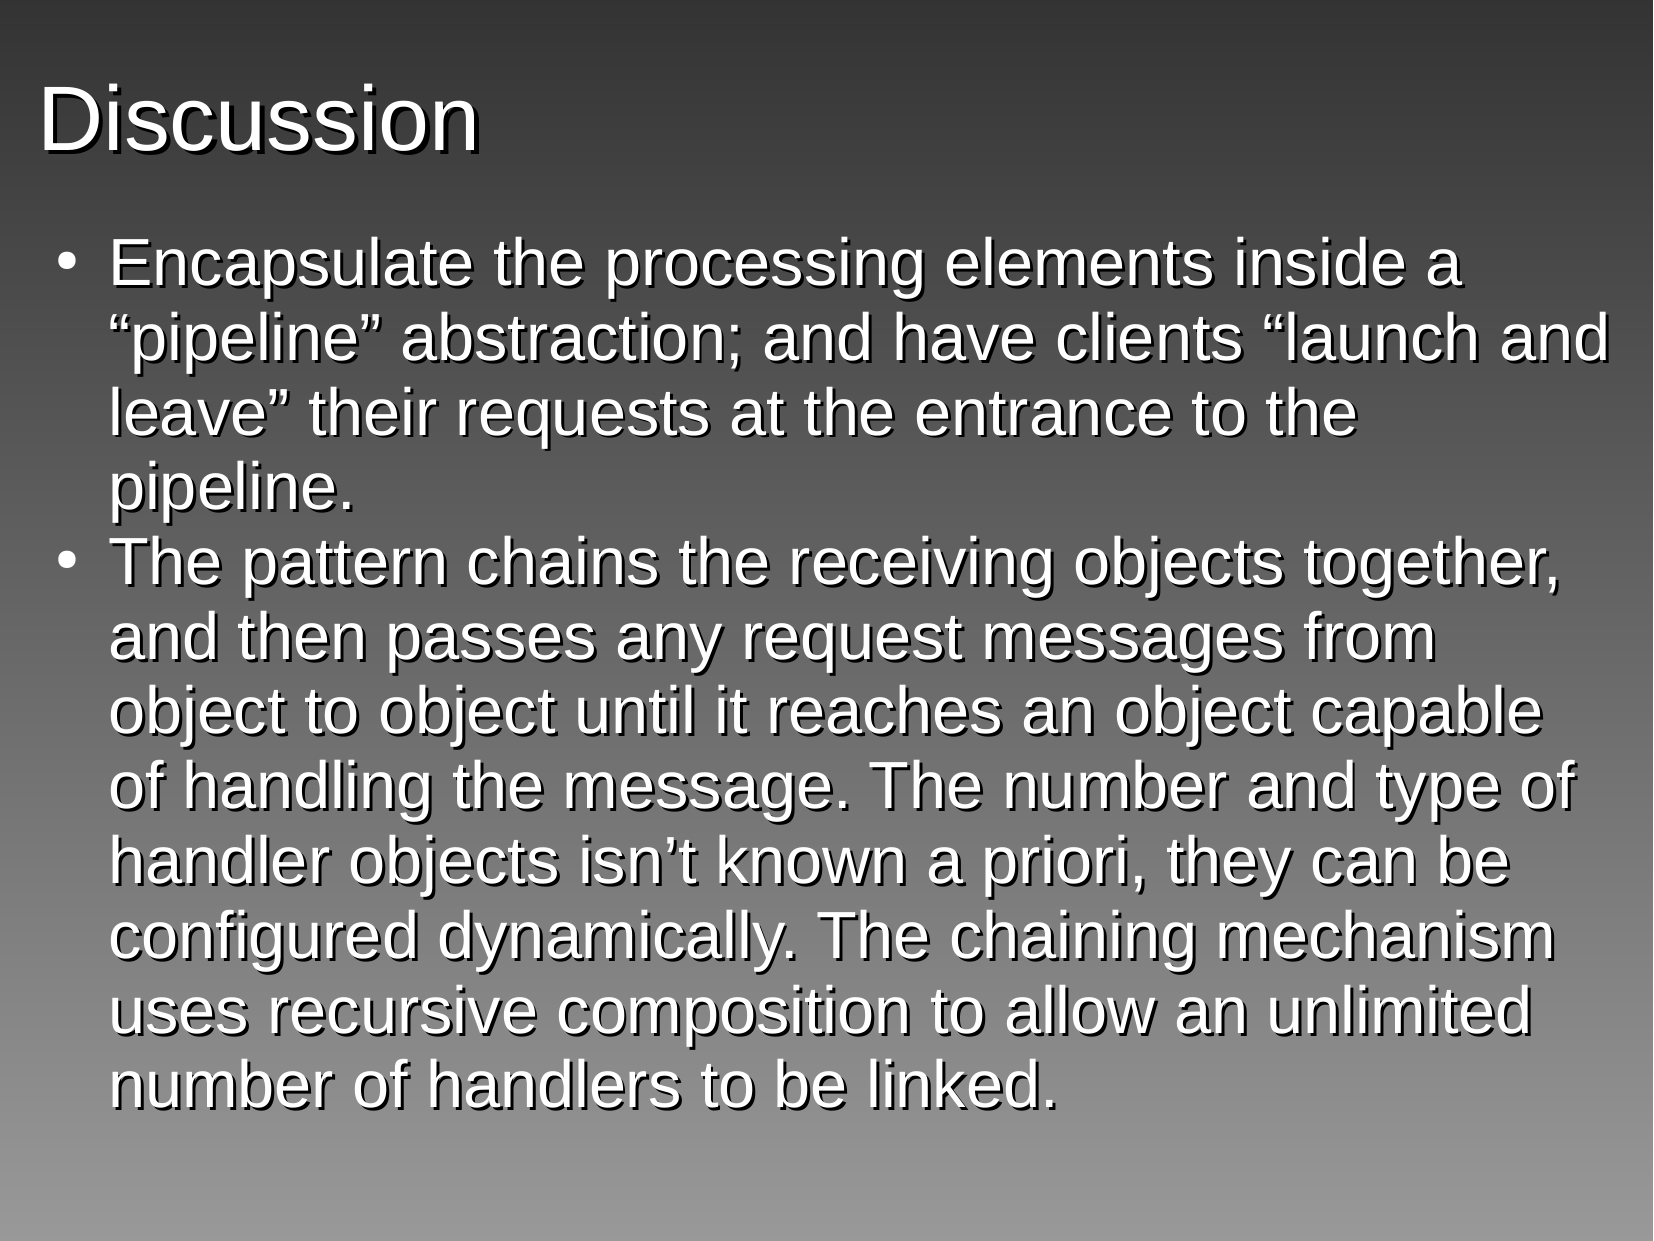

# Discussion
Encapsulate the processing elements inside a “pipeline” abstraction; and have clients “launch and leave” their requests at the entrance to the pipeline.
The pattern chains the receiving objects together, and then passes any request messages from object to object until it reaches an object capable of handling the message. The number and type of handler objects isn’t known a priori, they can be configured dynamically. The chaining mechanism uses recursive composition to allow an unlimited number of handlers to be linked.